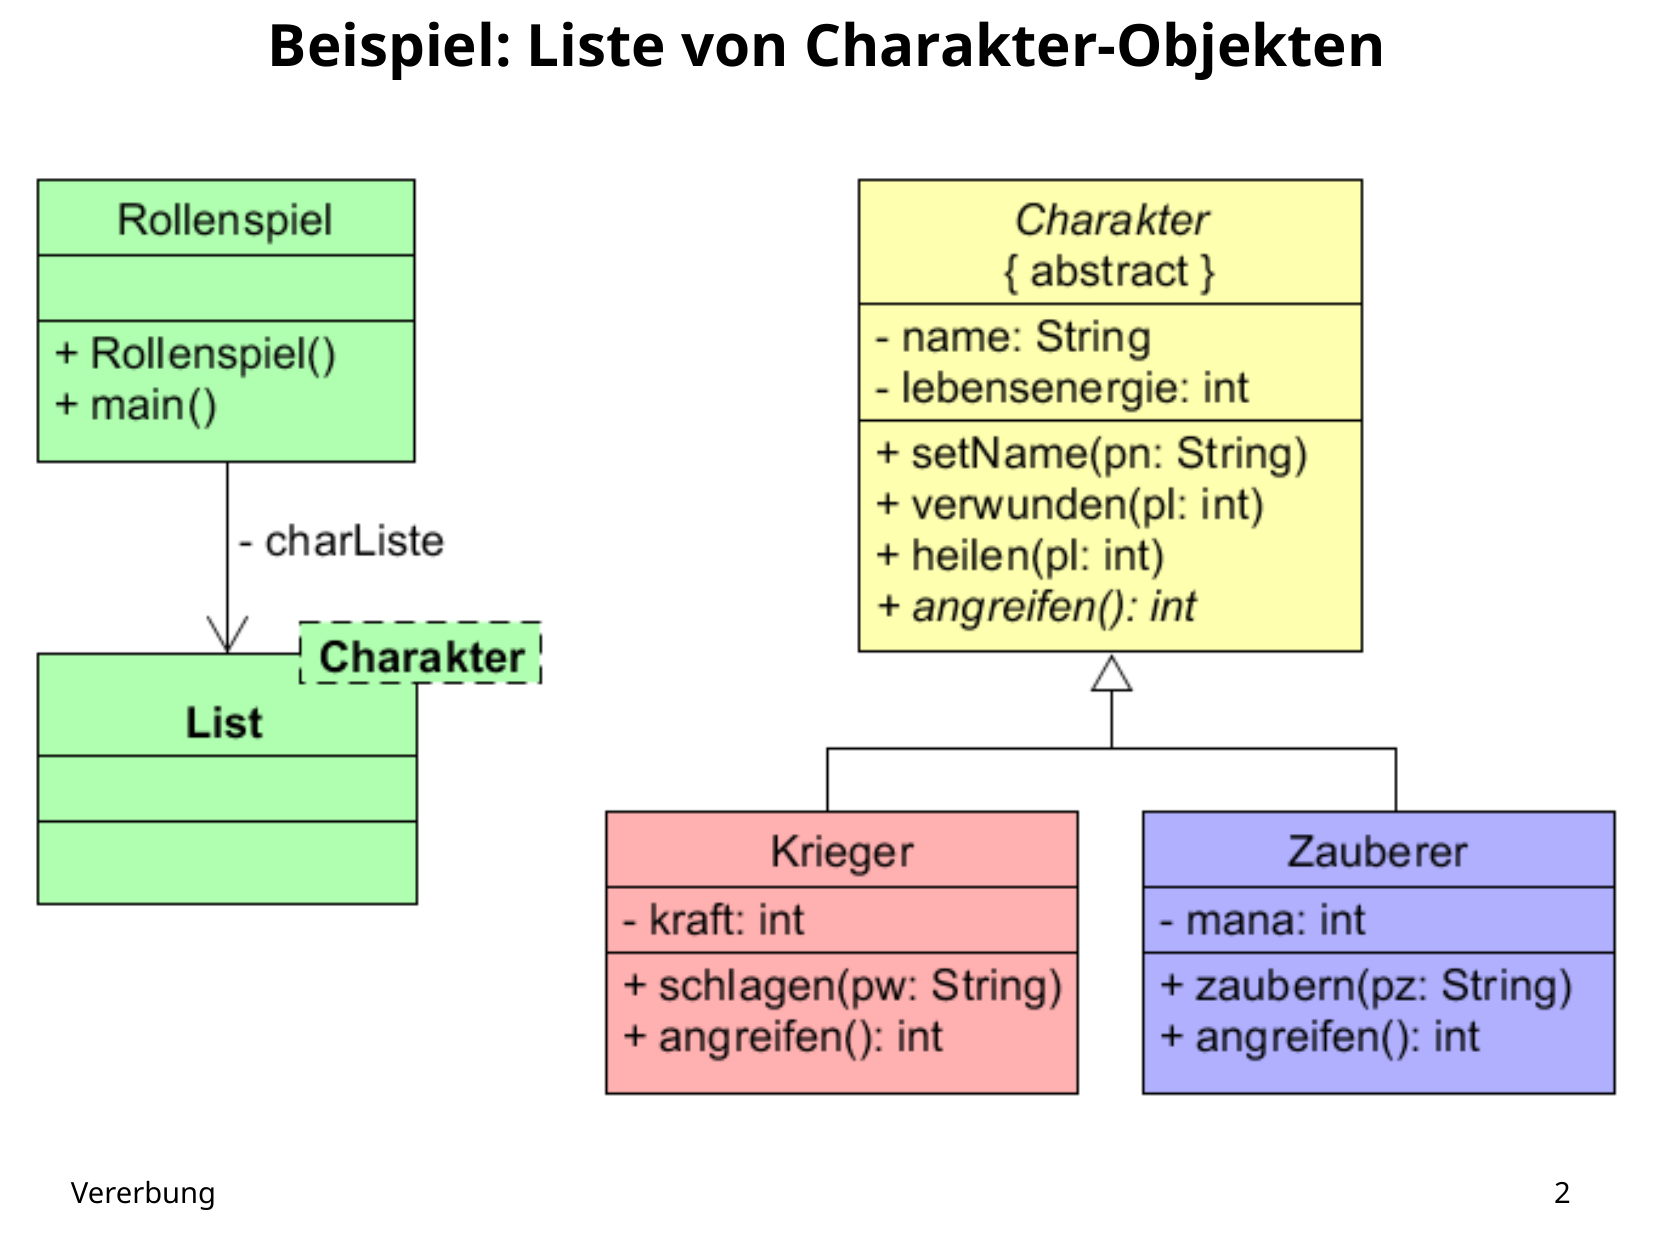

# Beispiel: Liste von Charakter-Objekten
Vererbung
2